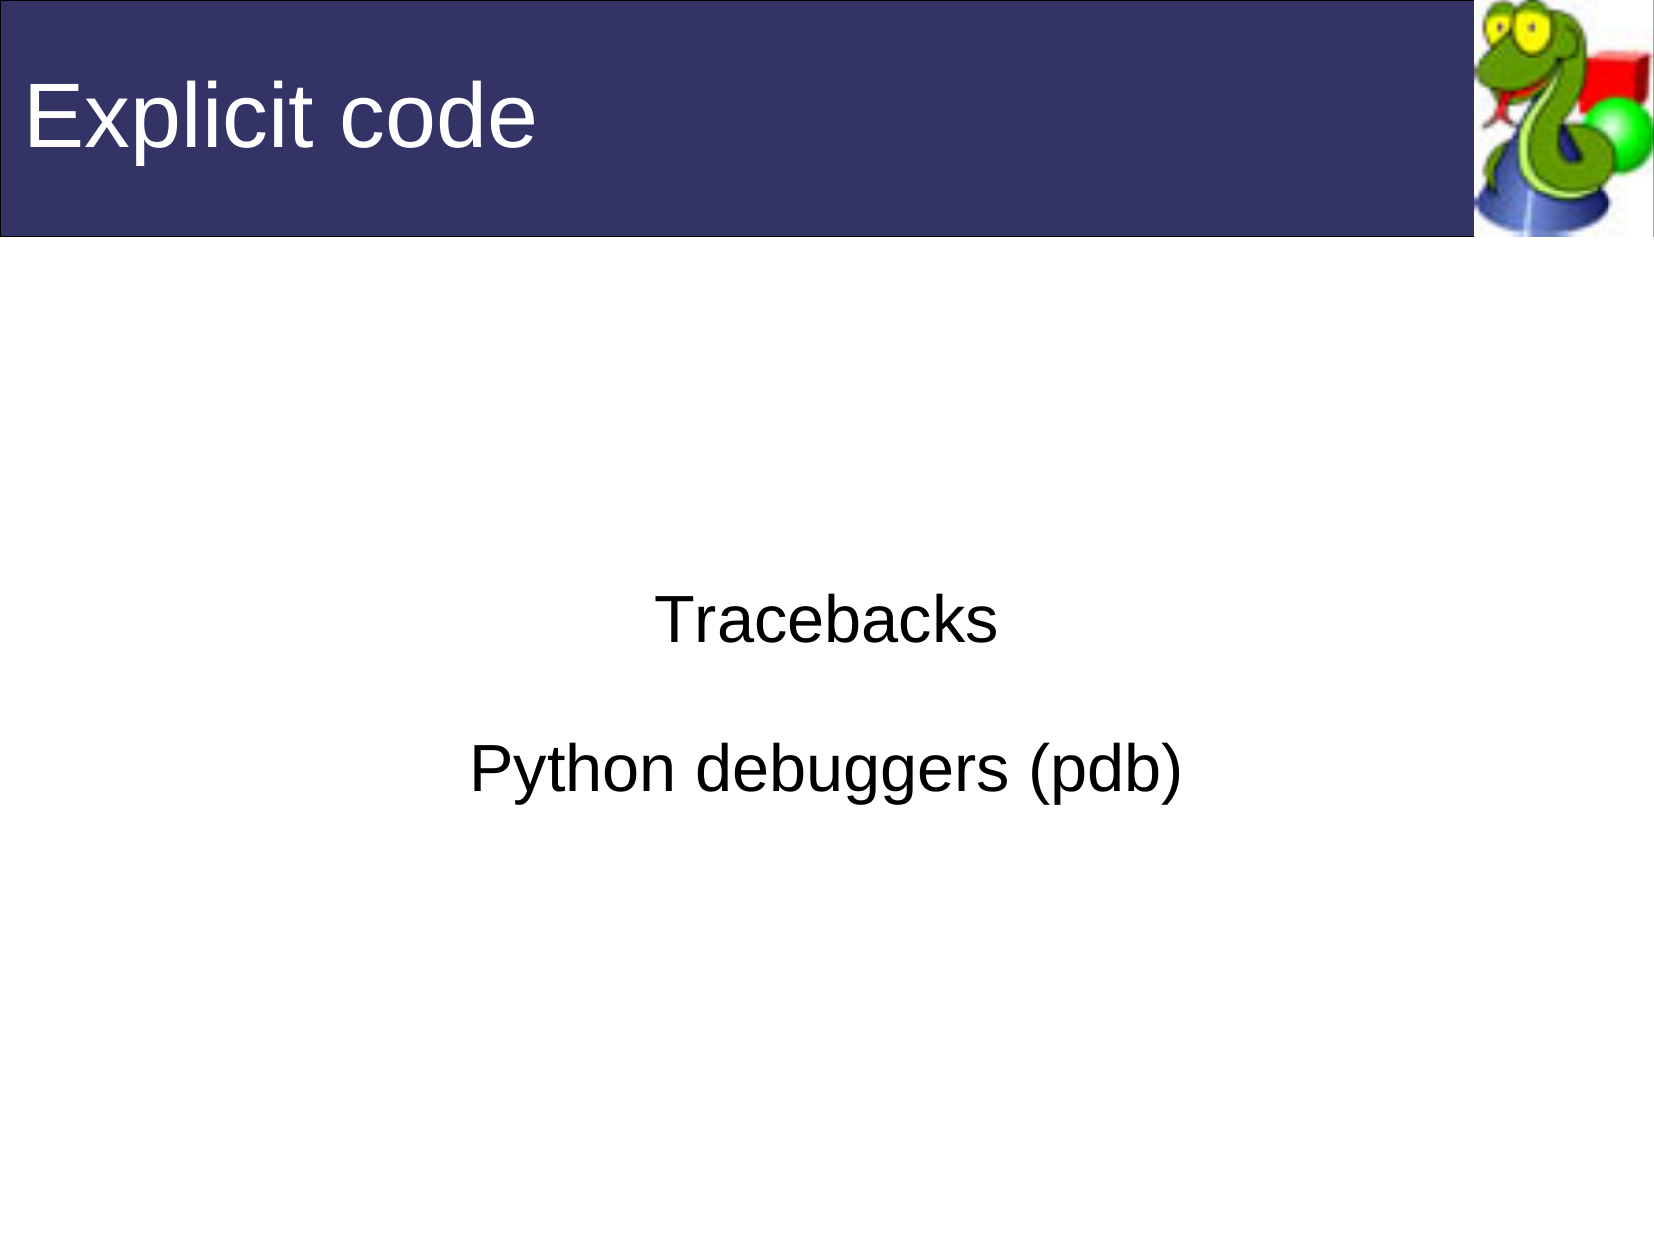

# Explicit code
Tracebacks
Python debuggers (pdb)